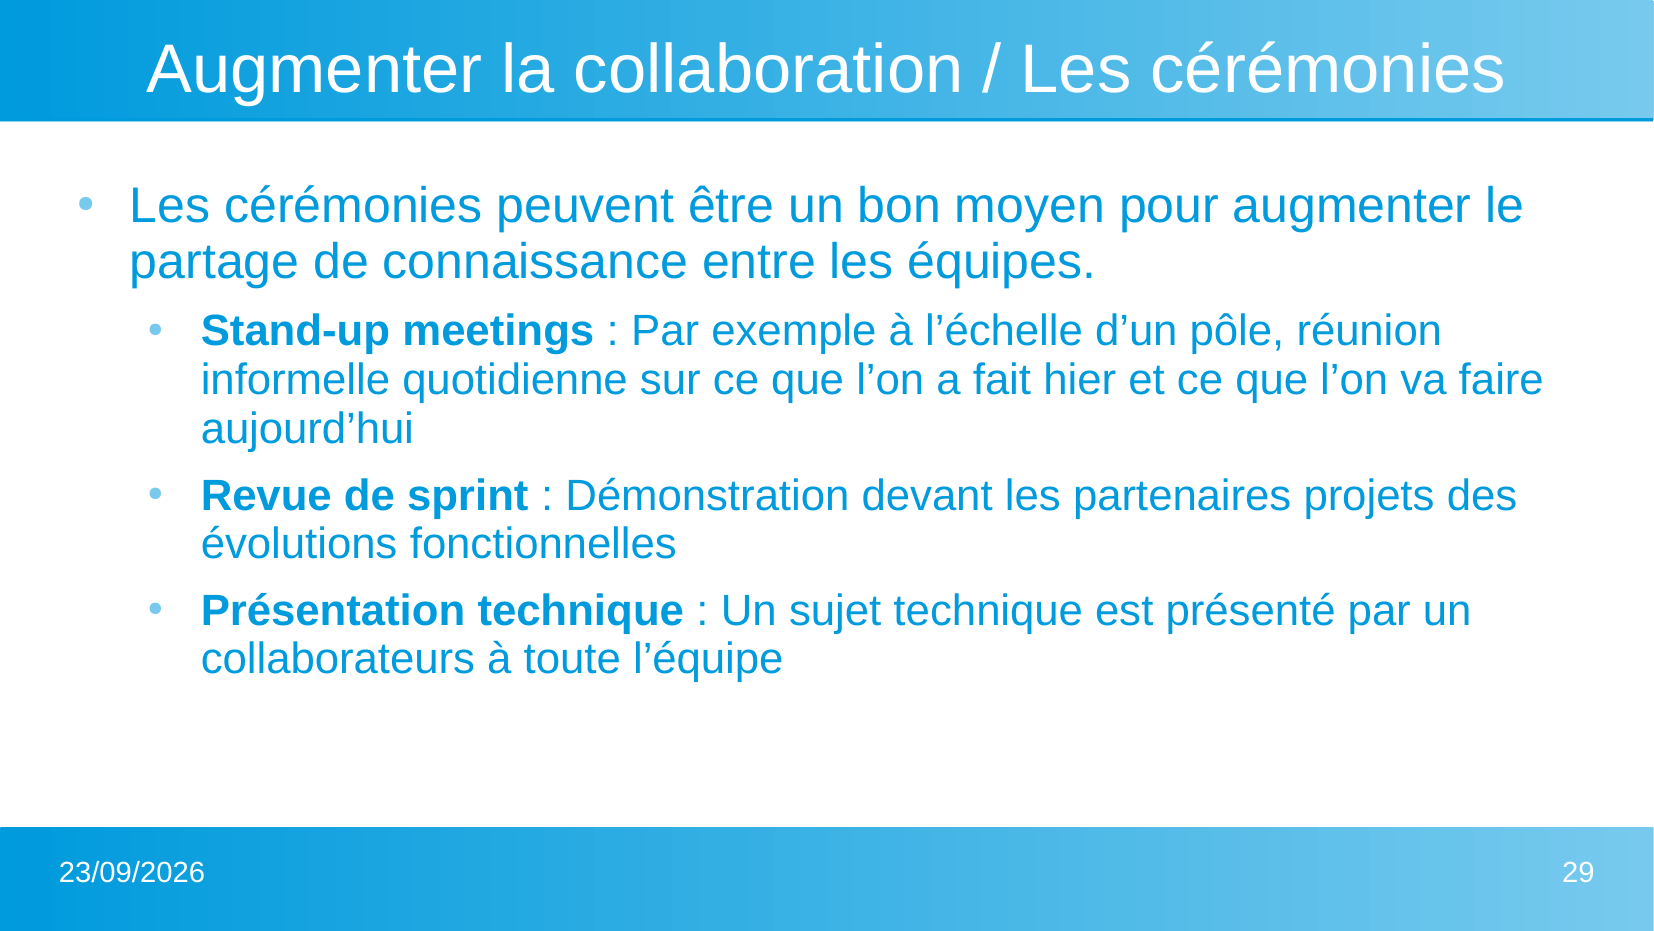

# Augmenter la collaboration / Les cérémonies
Les cérémonies peuvent être un bon moyen pour augmenter le partage de connaissance entre les équipes.
Stand-up meetings : Par exemple à l’échelle d’un pôle, réunion informelle quotidienne sur ce que l’on a fait hier et ce que l’on va faire aujourd’hui
Revue de sprint : Démonstration devant les partenaires projets des évolutions fonctionnelles
Présentation technique : Un sujet technique est présenté par un collaborateurs à toute l’équipe
29